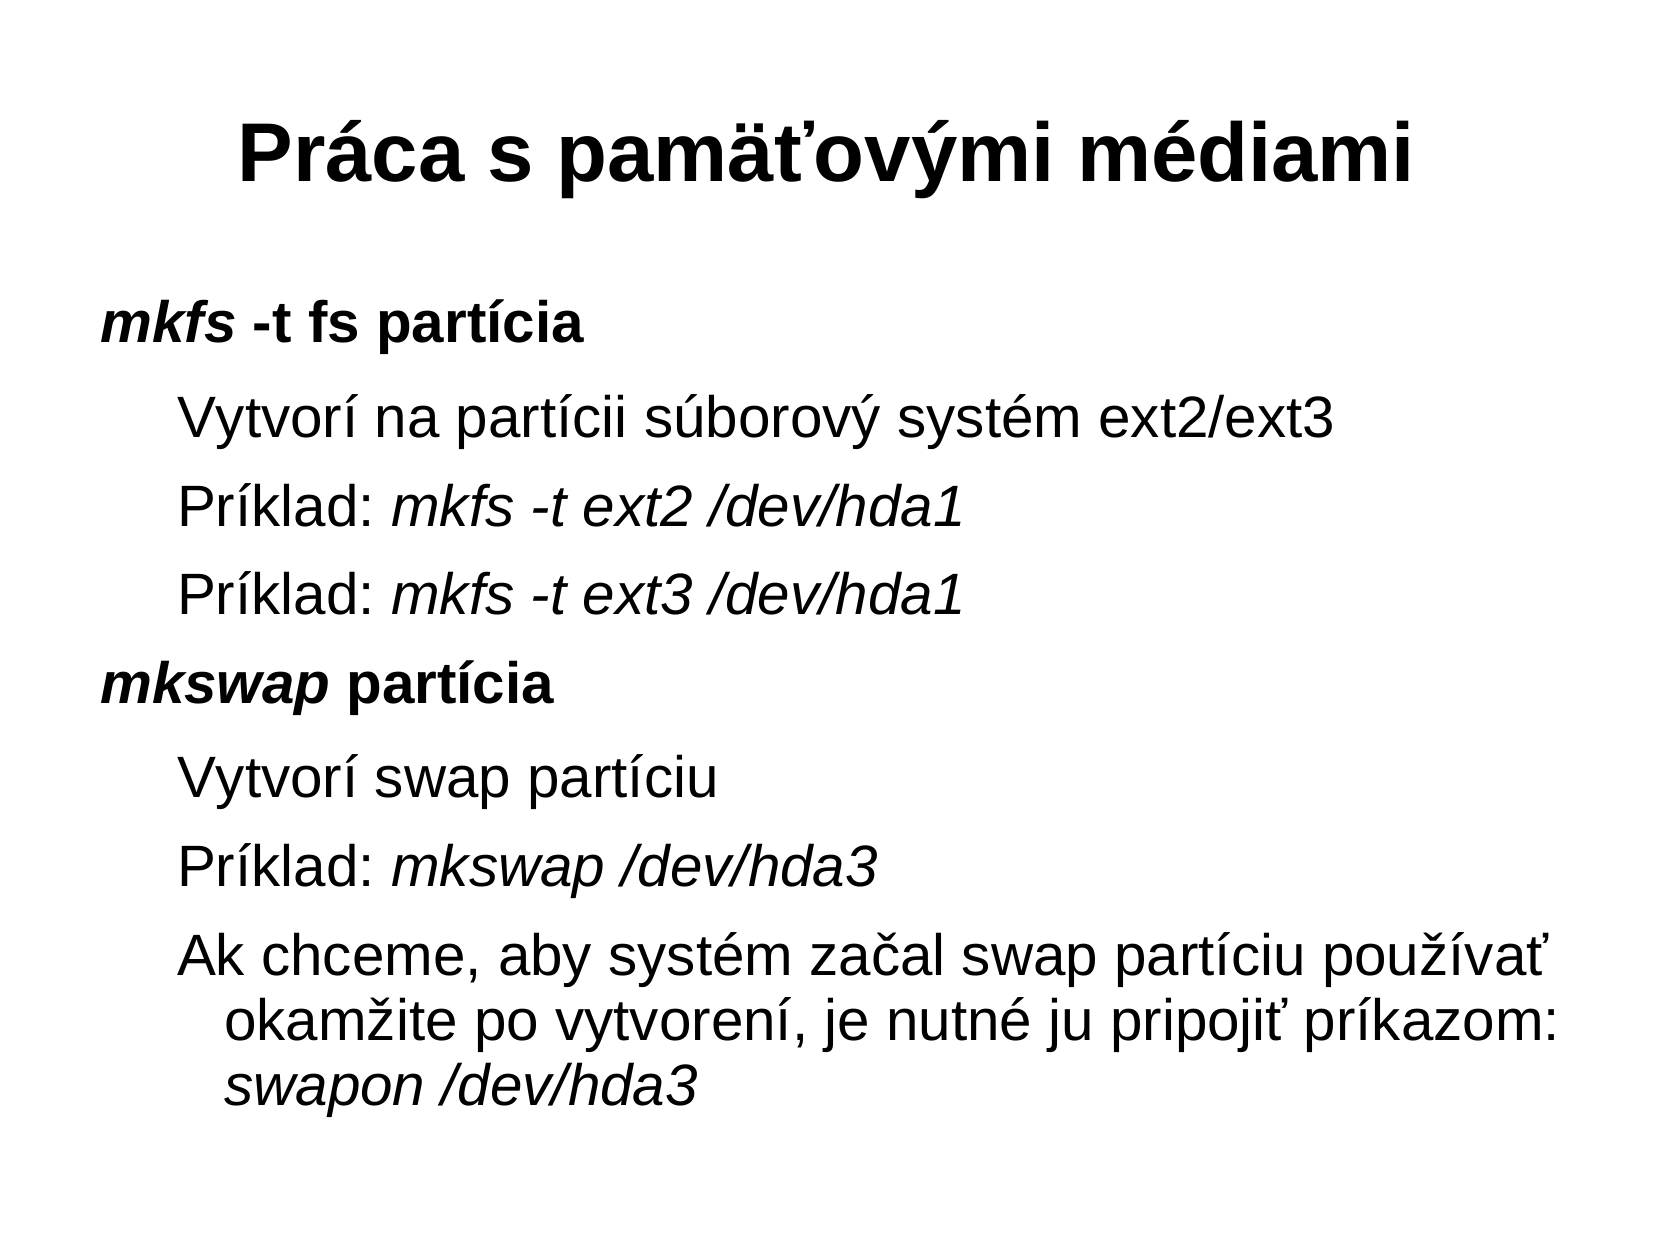

# Práca s pamäťovými médiami
mkfs -t fs partícia
Vytvorí na partícii súborový systém ext2/ext3
Príklad: mkfs -t ext2 /dev/hda1
Príklad: mkfs -t ext3 /dev/hda1
mkswap partícia
Vytvorí swap partíciu
Príklad: mkswap /dev/hda3
Ak chceme, aby systém začal swap partíciu používať okamžite po vytvorení, je nutné ju pripojiť príkazom: swapon /dev/hda3